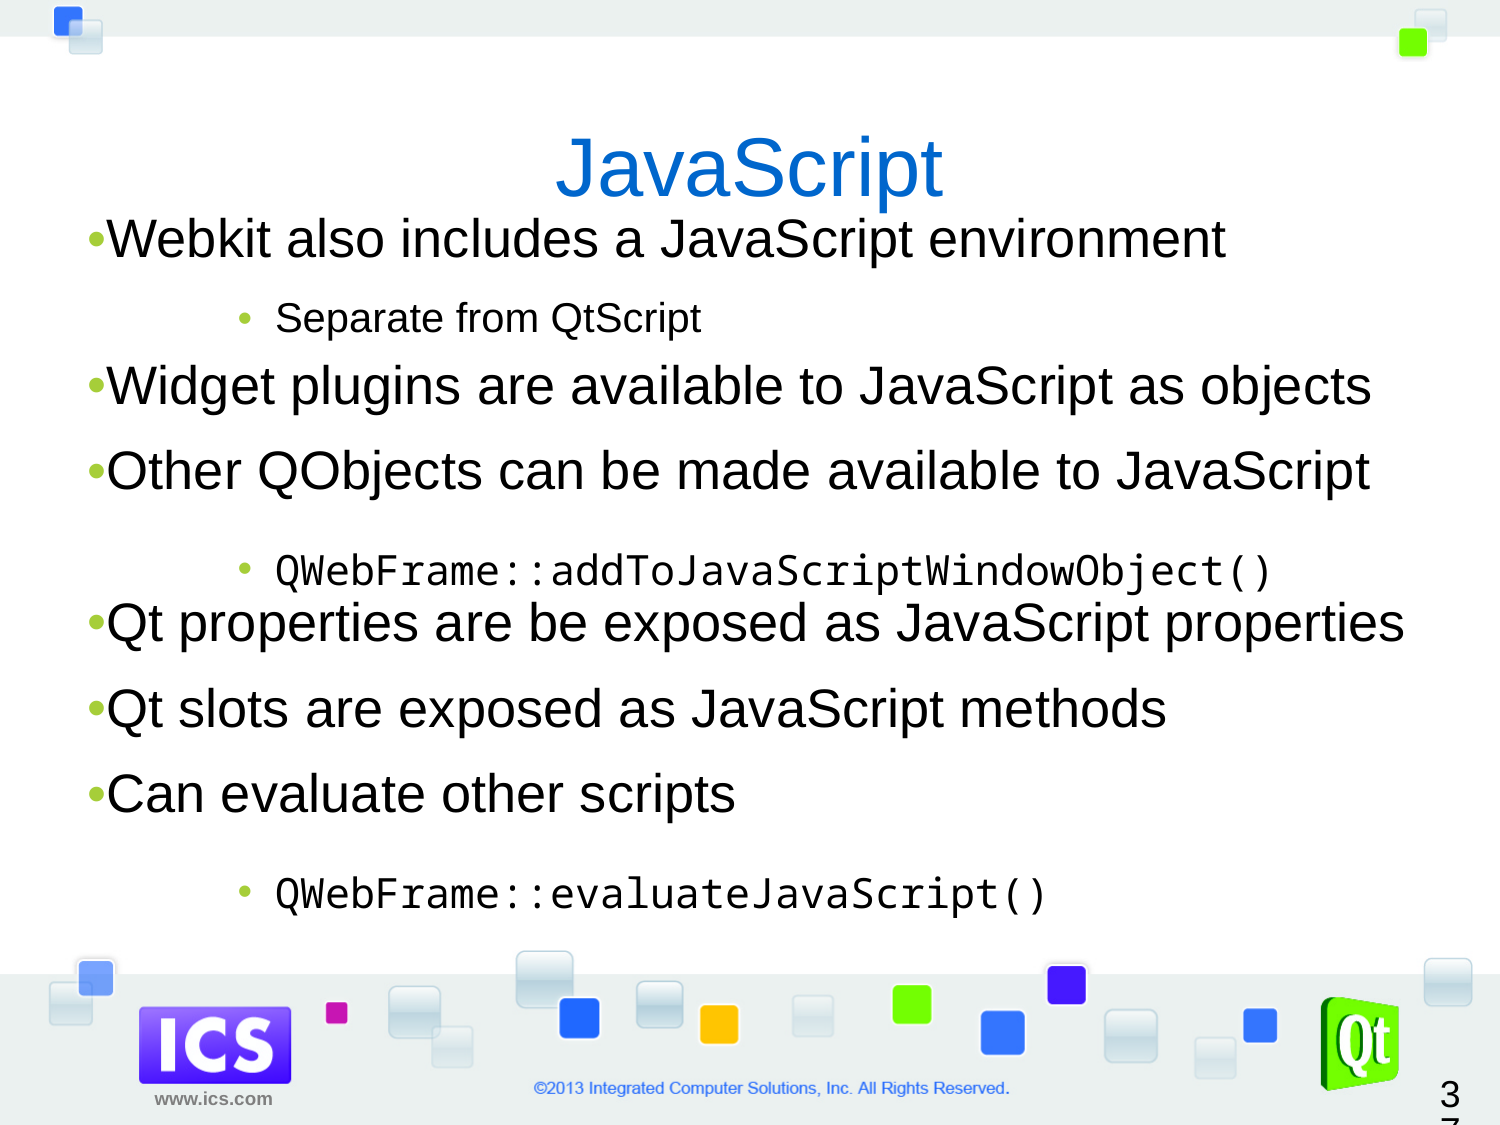

# JavaScript
Webkit also includes a JavaScript environment
Separate from QtScript
Widget plugins are available to JavaScript as objects
Other QObjects can be made available to JavaScript
QWebFrame::addToJavaScriptWindowObject()
Qt properties are be exposed as JavaScript properties
Qt slots are exposed as JavaScript methods
Can evaluate other scripts
QWebFrame::evaluateJavaScript()